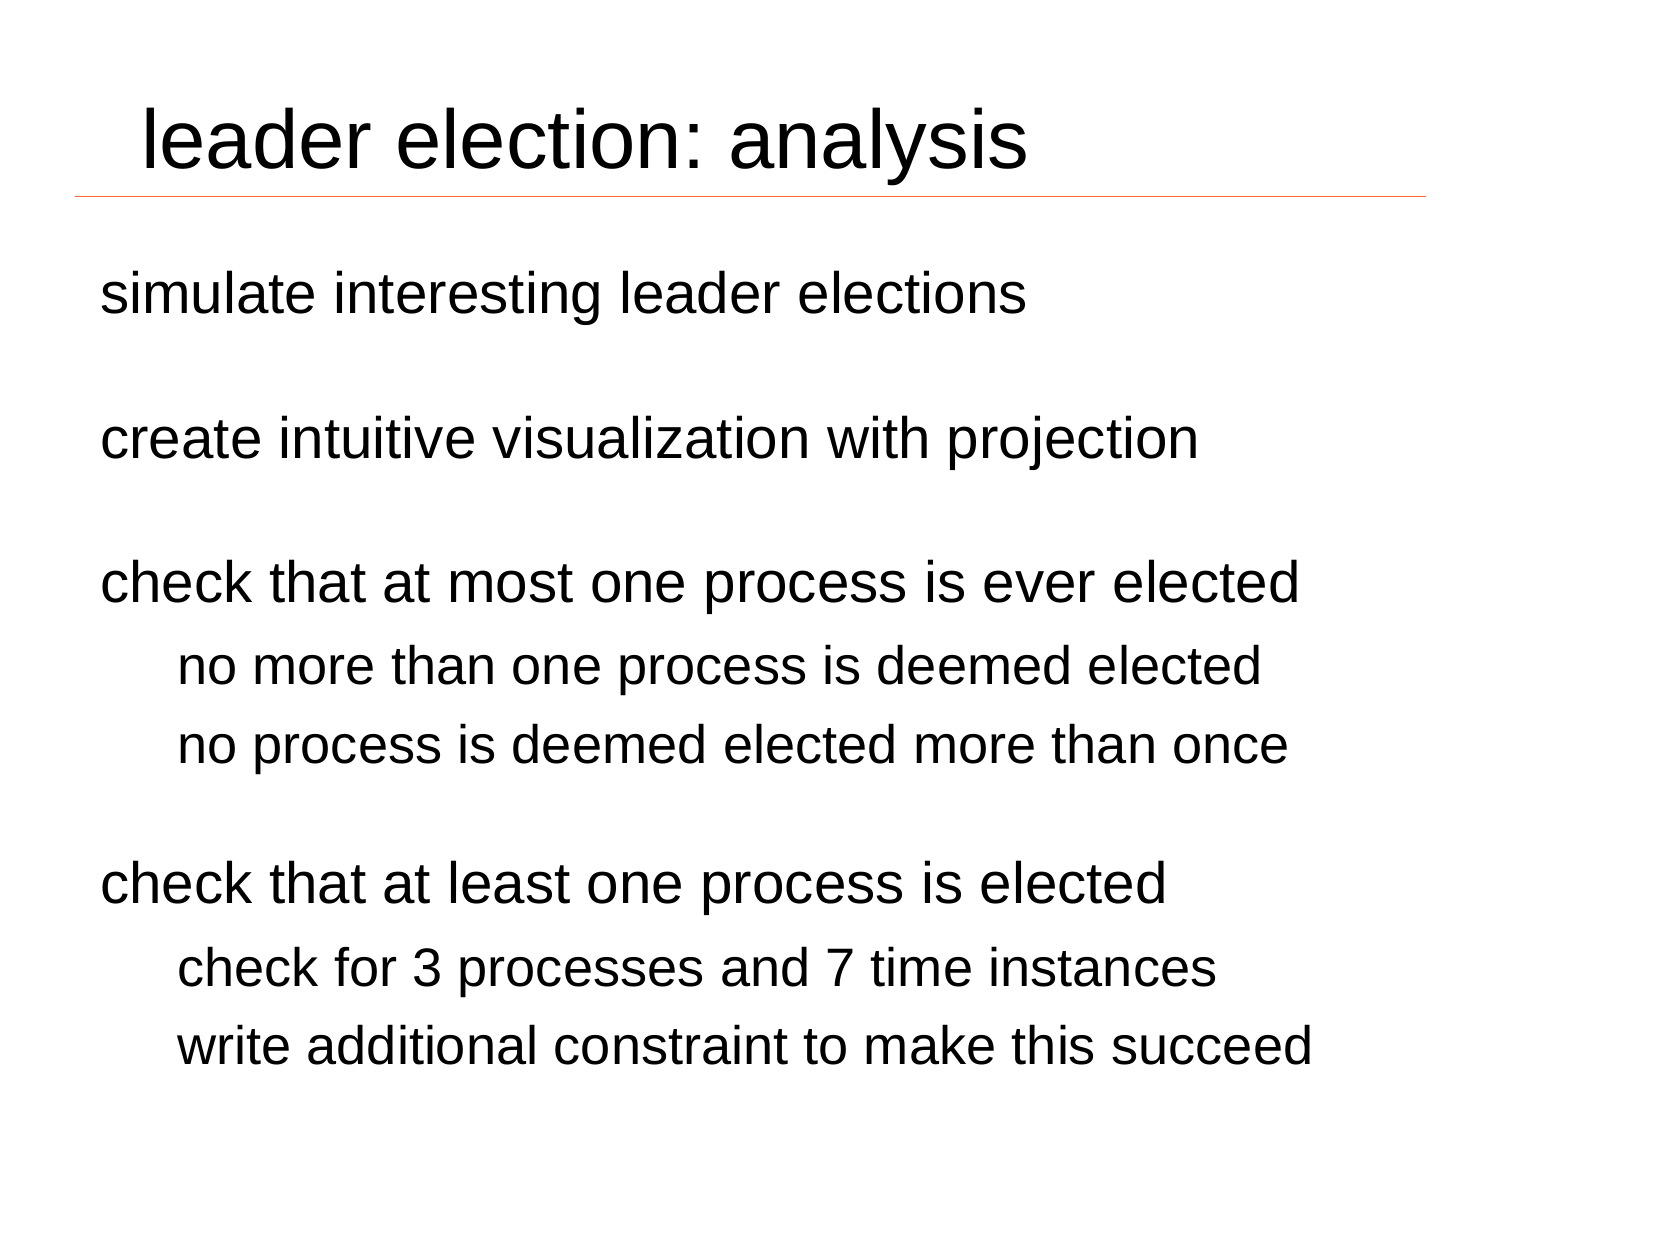

# leader election: analysis
simulate interesting leader elections
create intuitive visualization with projection
check that at most one process is ever elected
no more than one process is deemed elected
no process is deemed elected more than once
check that at least one process is elected
check for 3 processes and 7 time instances
write additional constraint to make this succeed